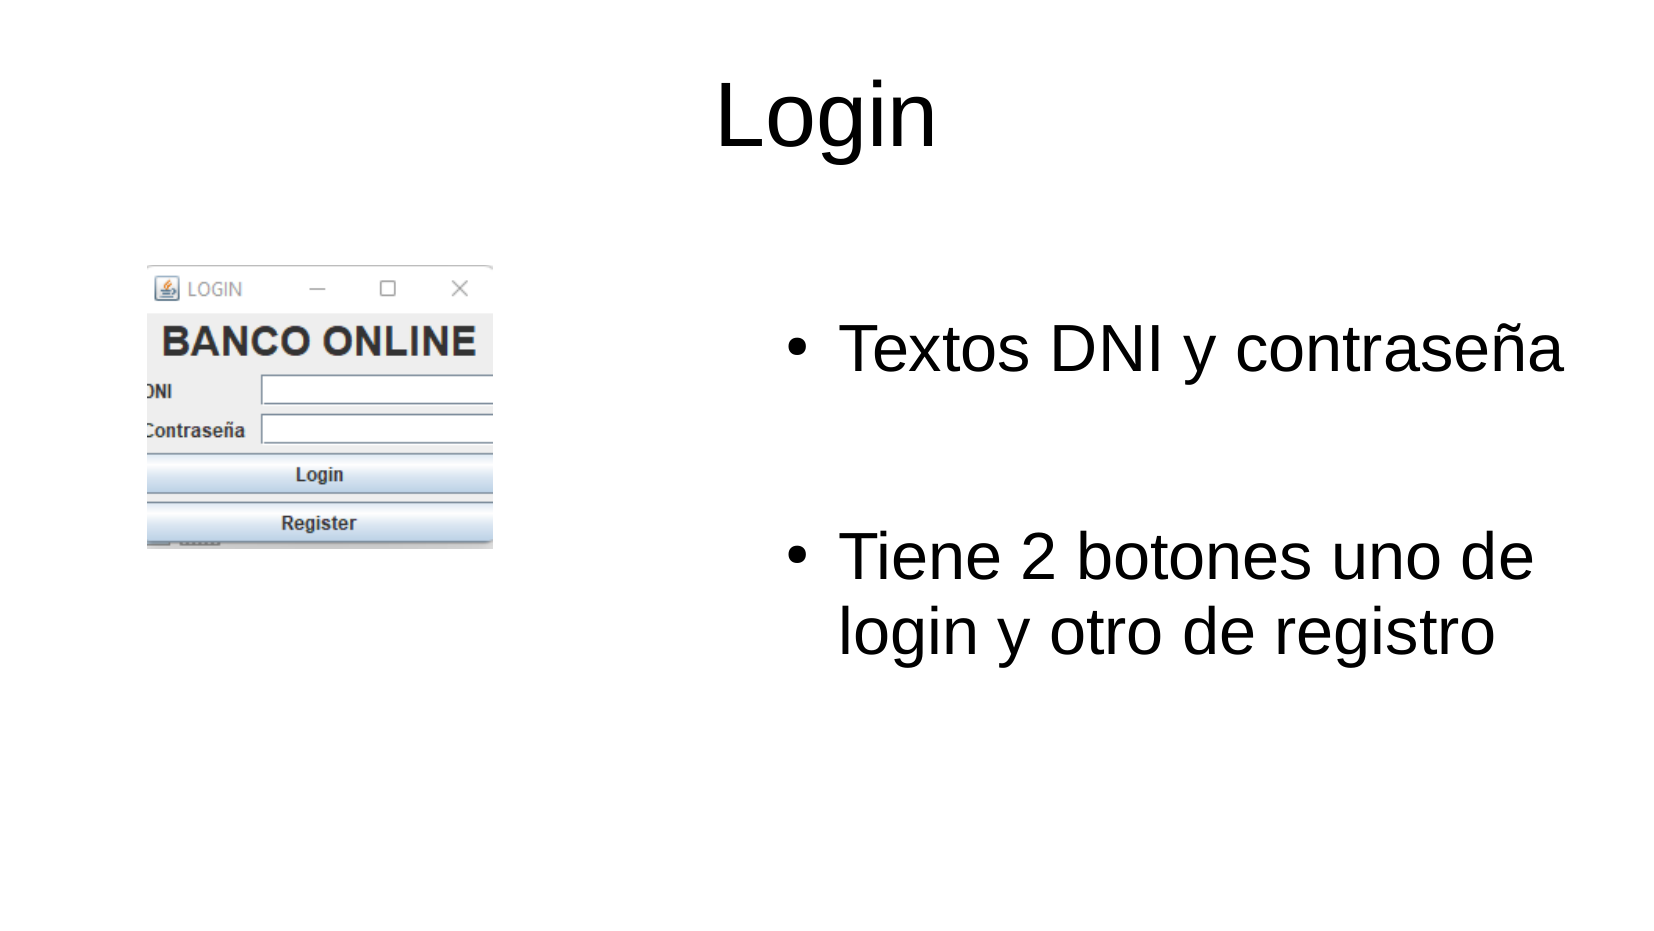

# Login
Textos DNI y contraseña
Tiene 2 botones uno de login y otro de registro